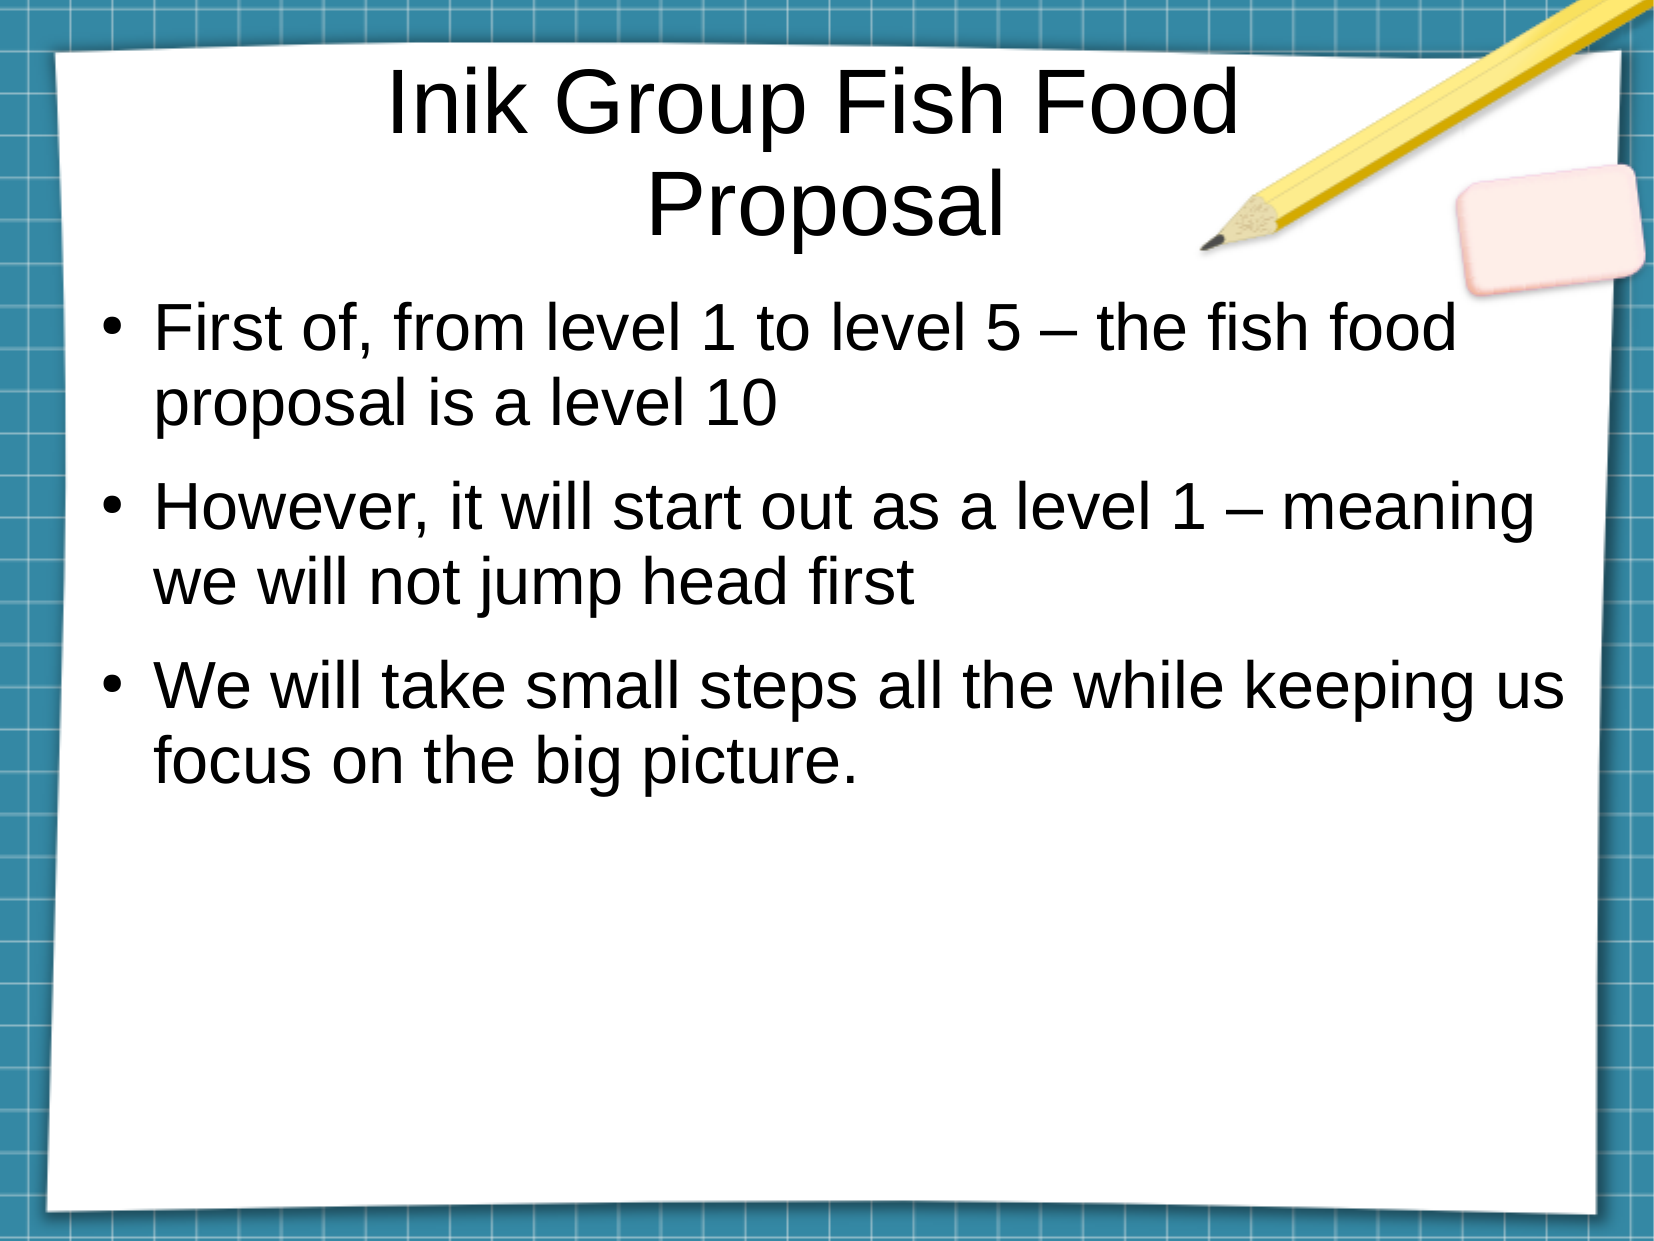

# Inik Group Fish Food Proposal
First of, from level 1 to level 5 – the fish food proposal is a level 10
However, it will start out as a level 1 – meaning we will not jump head first
We will take small steps all the while keeping us focus on the big picture.